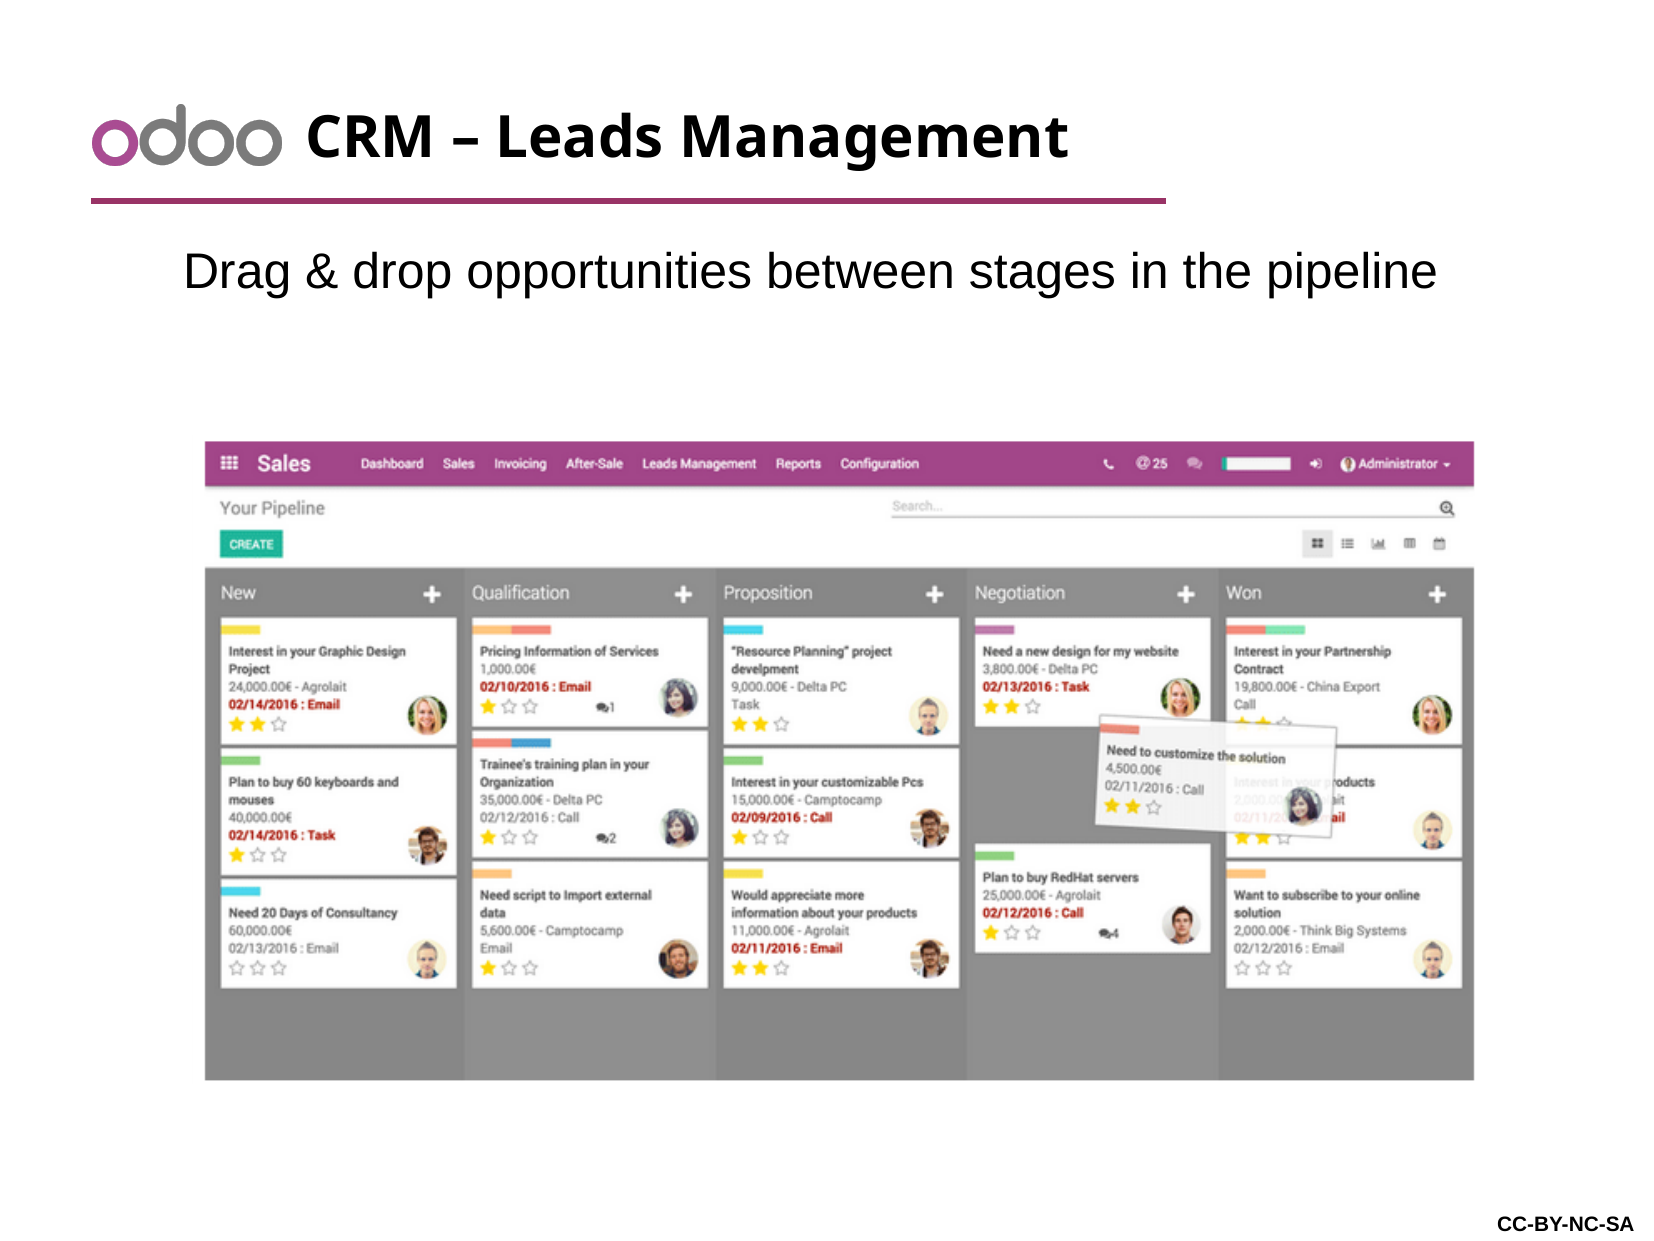

# CRM – Leads Management
Drag & drop opportunities between stages in the pipeline
CC-BY-NC-SA